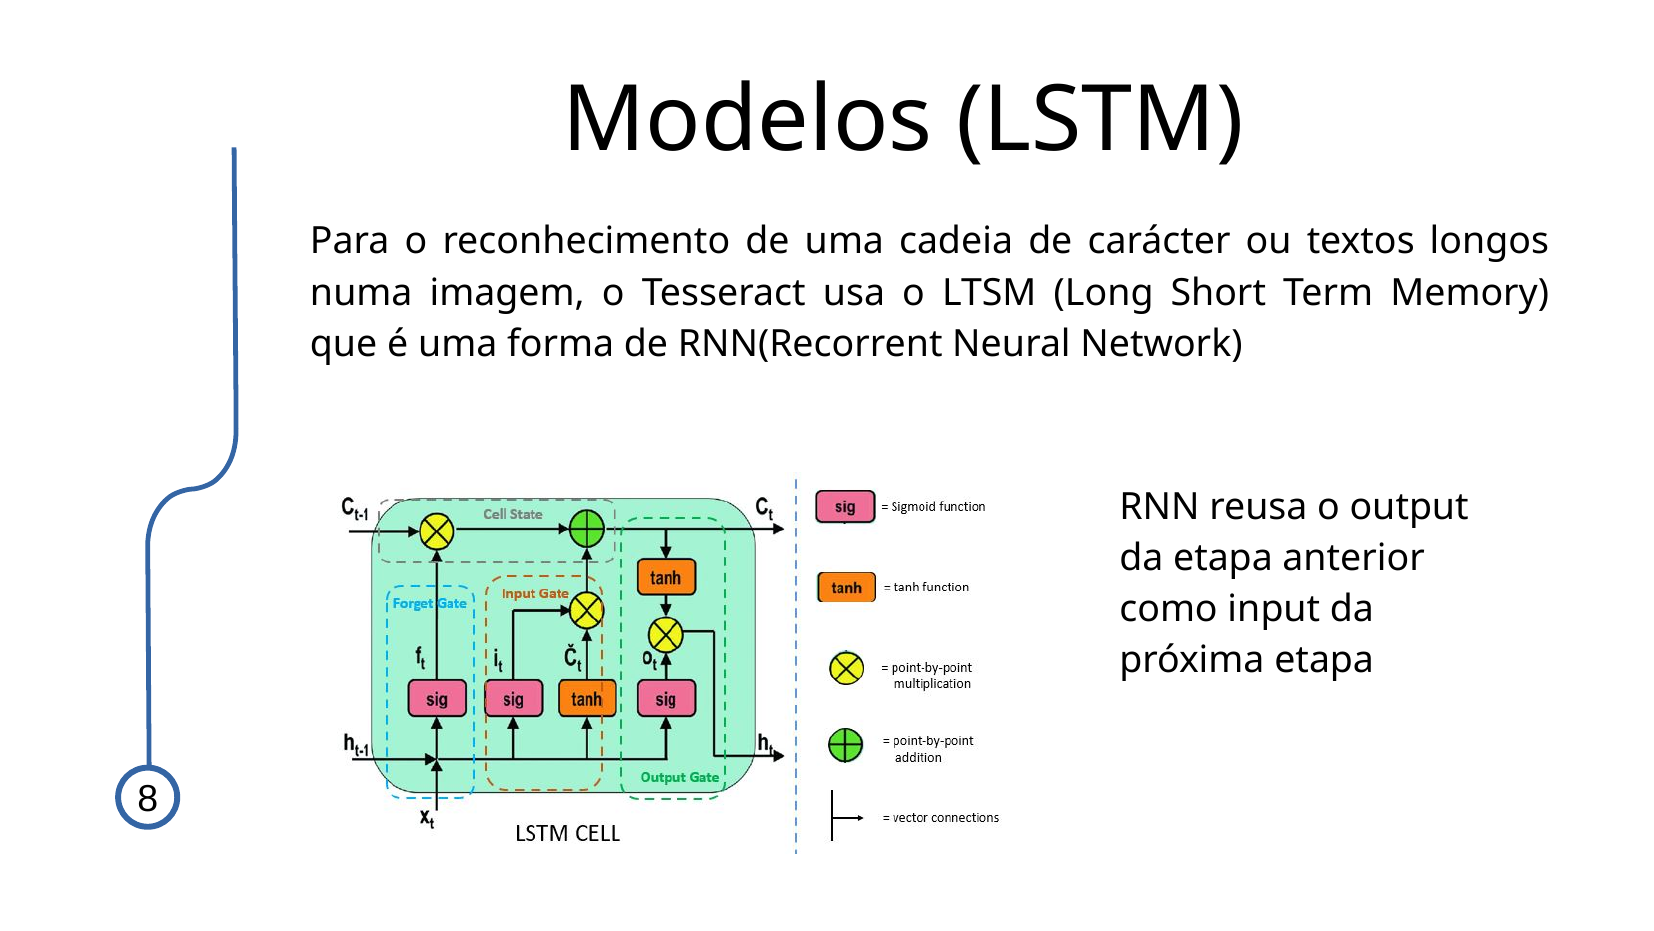

# Modelos (LSTM)
Para o reconhecimento de uma cadeia de carácter ou textos longos numa imagem, o Tesseract usa o LTSM (Long Short Term Memory) que é uma forma de RNN(Recorrent Neural Network)
RNN reusa o output da etapa anterior
como input da próxima etapa
8